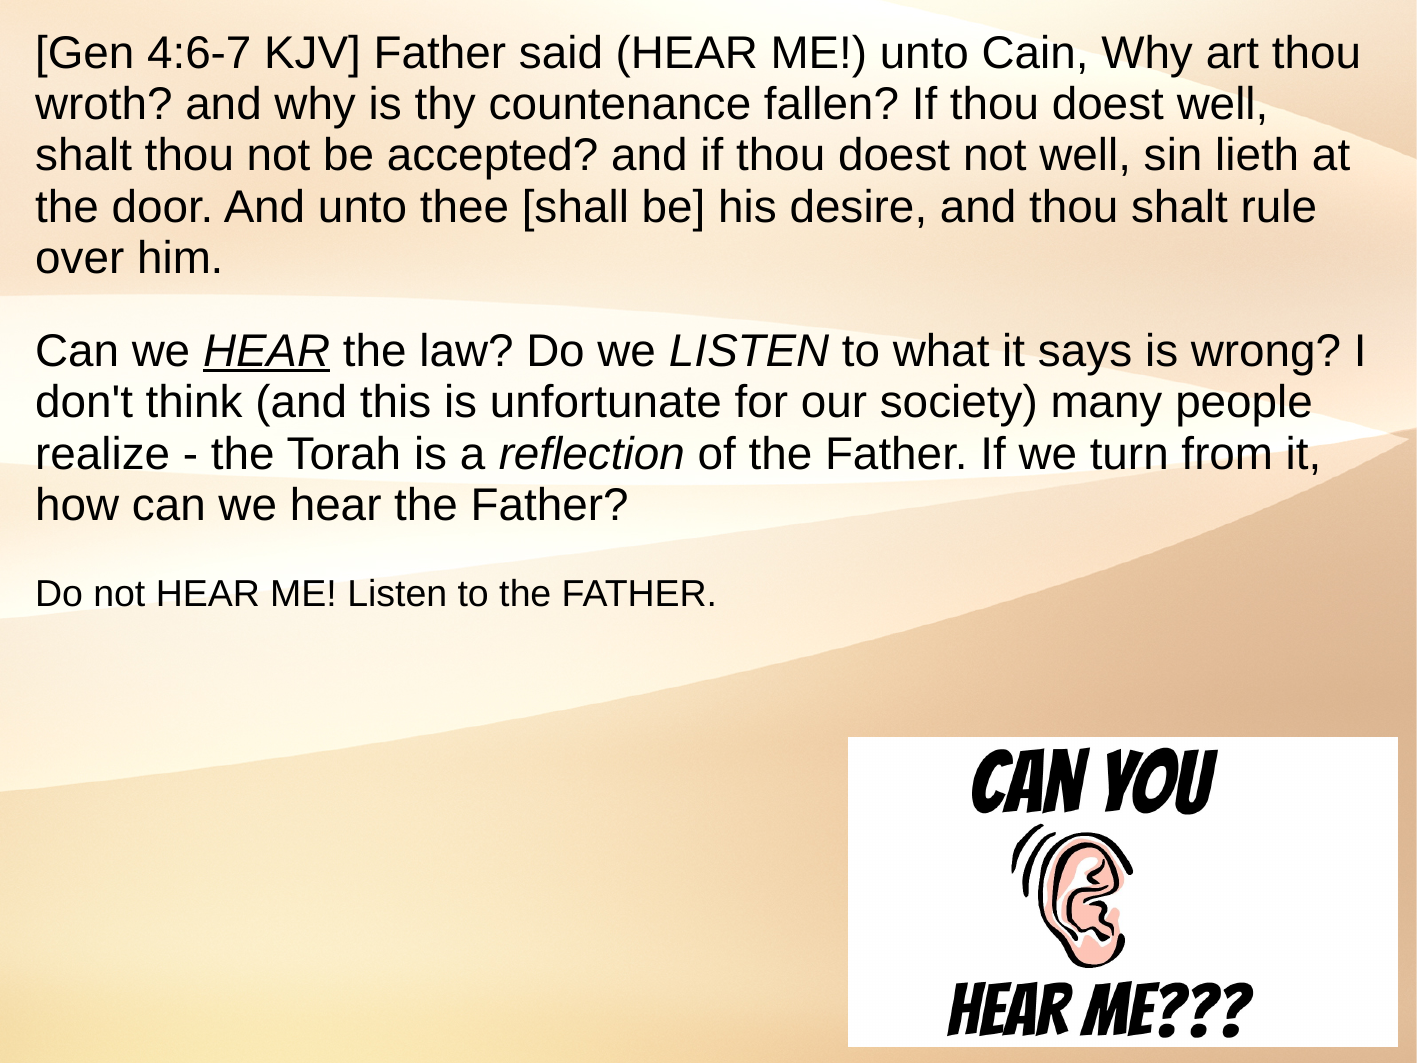

[Gen 4:6-7 KJV] Father said (HEAR ME!) unto Cain, Why art thou wroth? and why is thy countenance fallen? If thou doest well, shalt thou not be accepted? and if thou doest not well, sin lieth at the door. And unto thee [shall be] his desire, and thou shalt rule over him.
Can we HEAR the law? Do we LISTEN to what it says is wrong? I don't think (and this is unfortunate for our society) many people realize - the Torah is a reflection of the Father. If we turn from it, how can we hear the Father?
Do not HEAR ME! Listen to the FATHER.